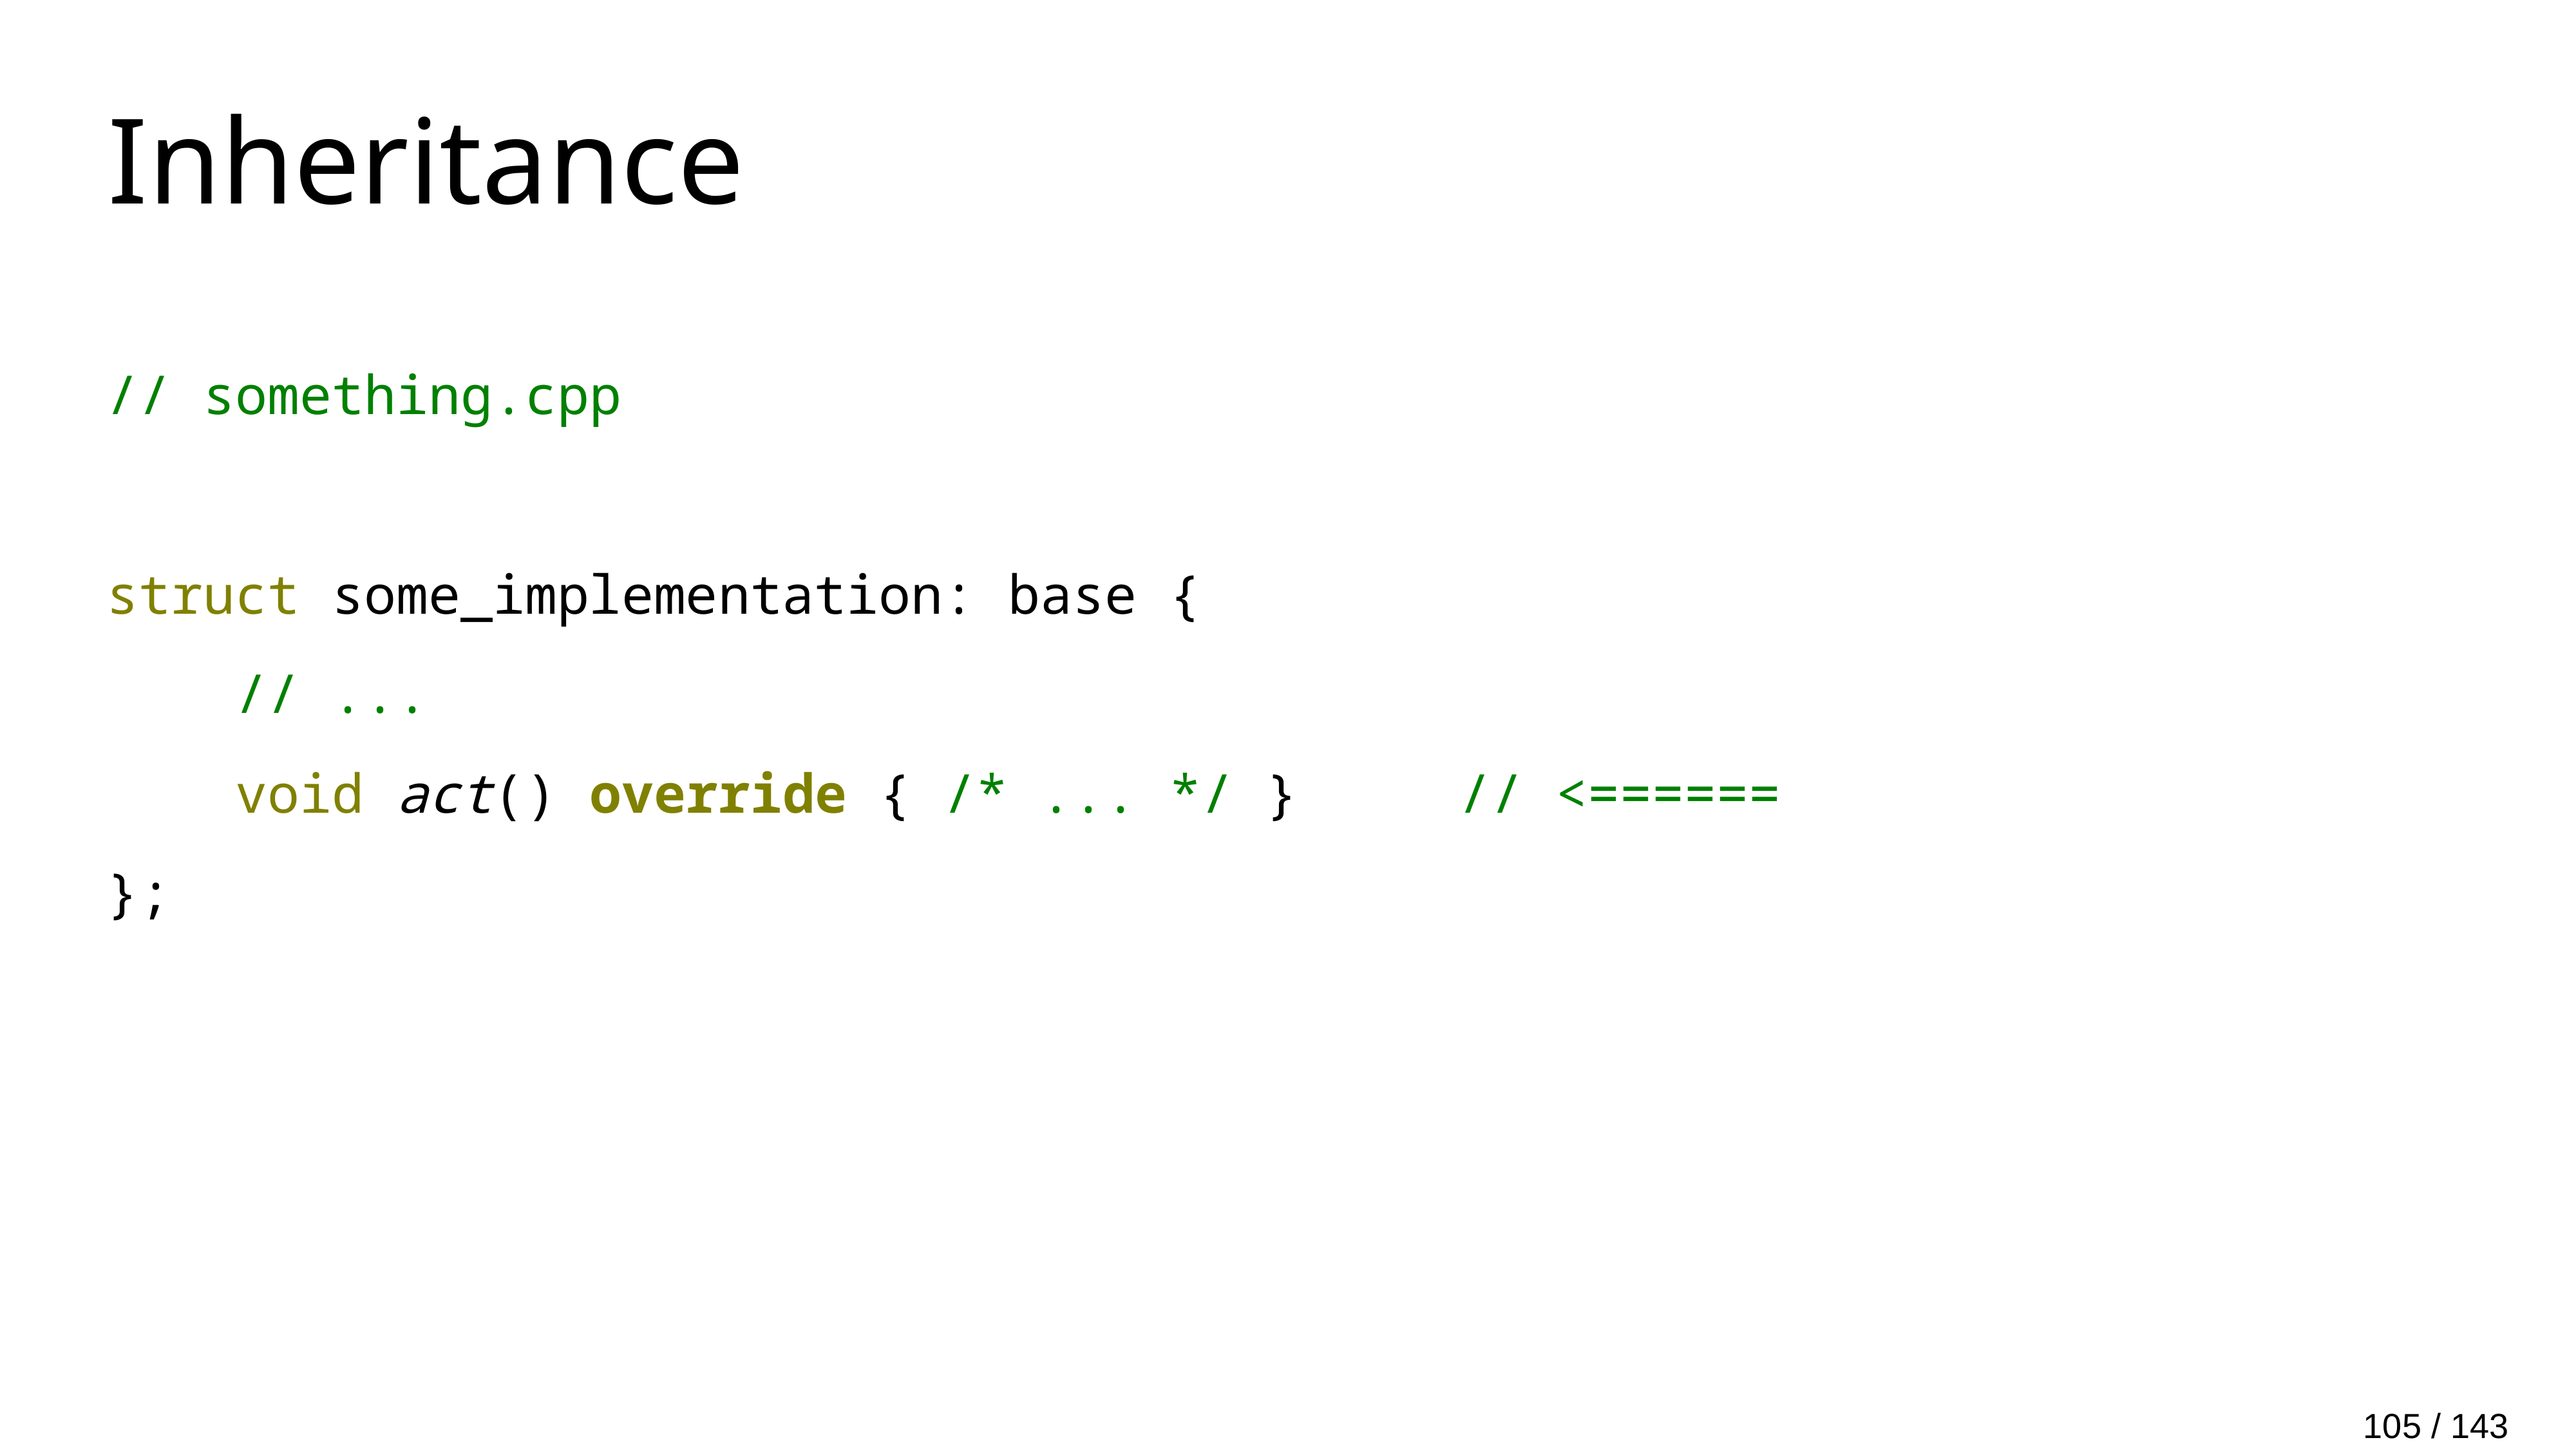

# Inheritance
// something.cpp
struct some_implementation: base {
 // ...
 void act() override { /* ... */ } // <======
};